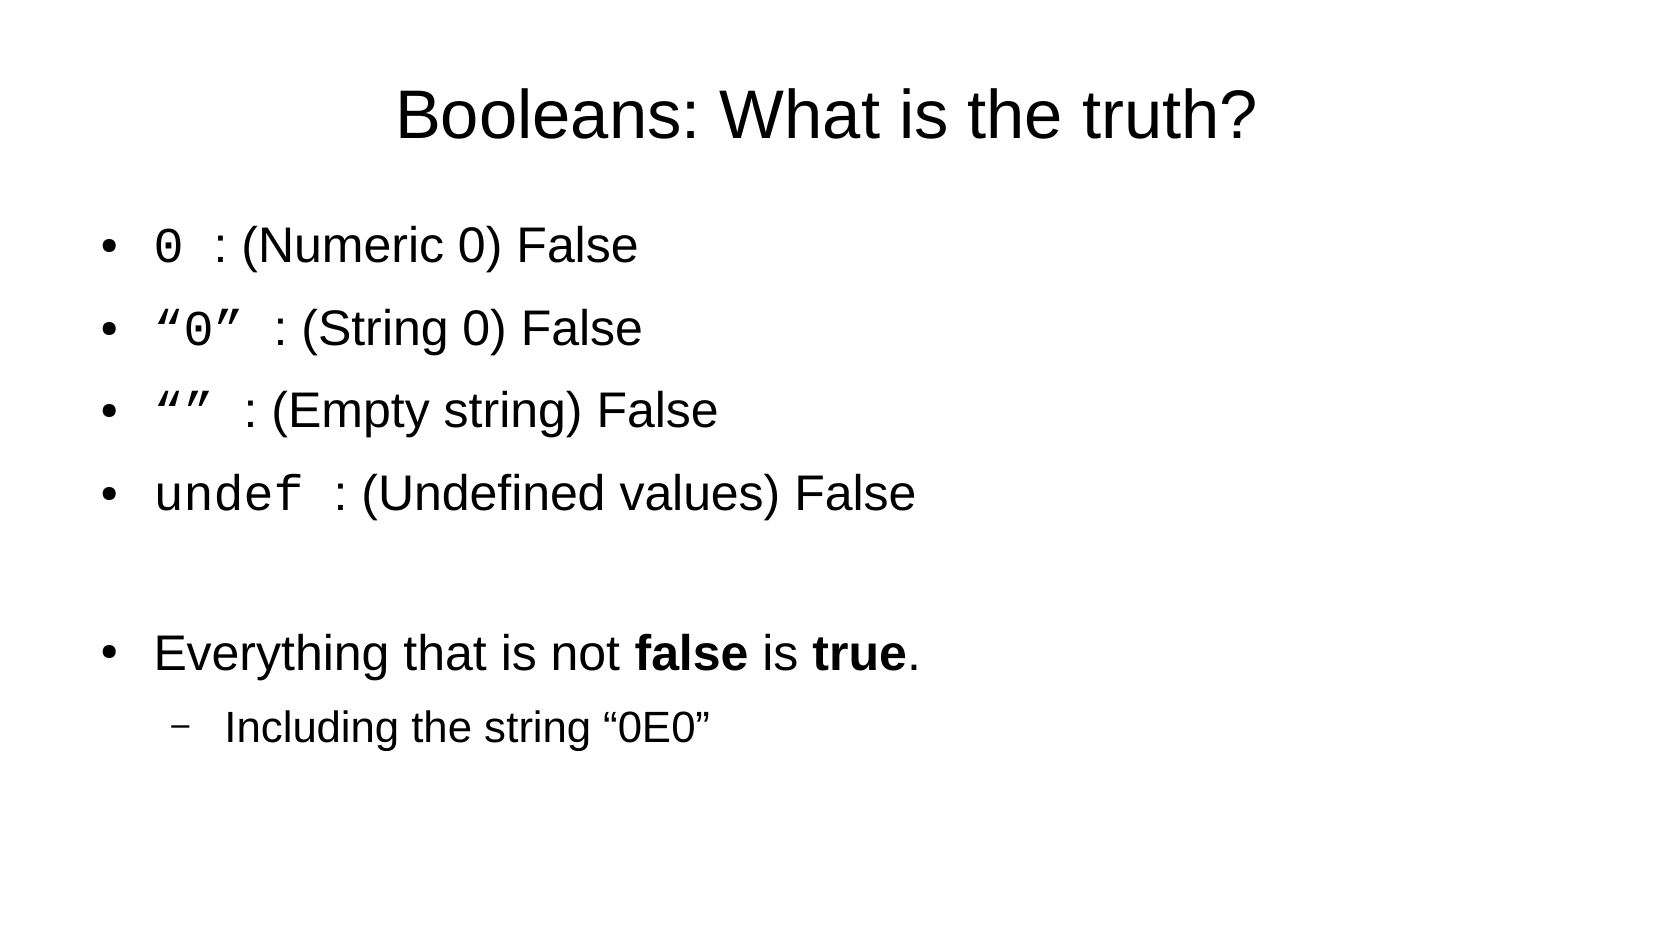

# Booleans: What is the truth?
0 : (Numeric 0) False
“0” : (String 0) False
“” : (Empty string) False
undef : (Undefined values) False
Everything that is not false is true.
Including the string “0E0”